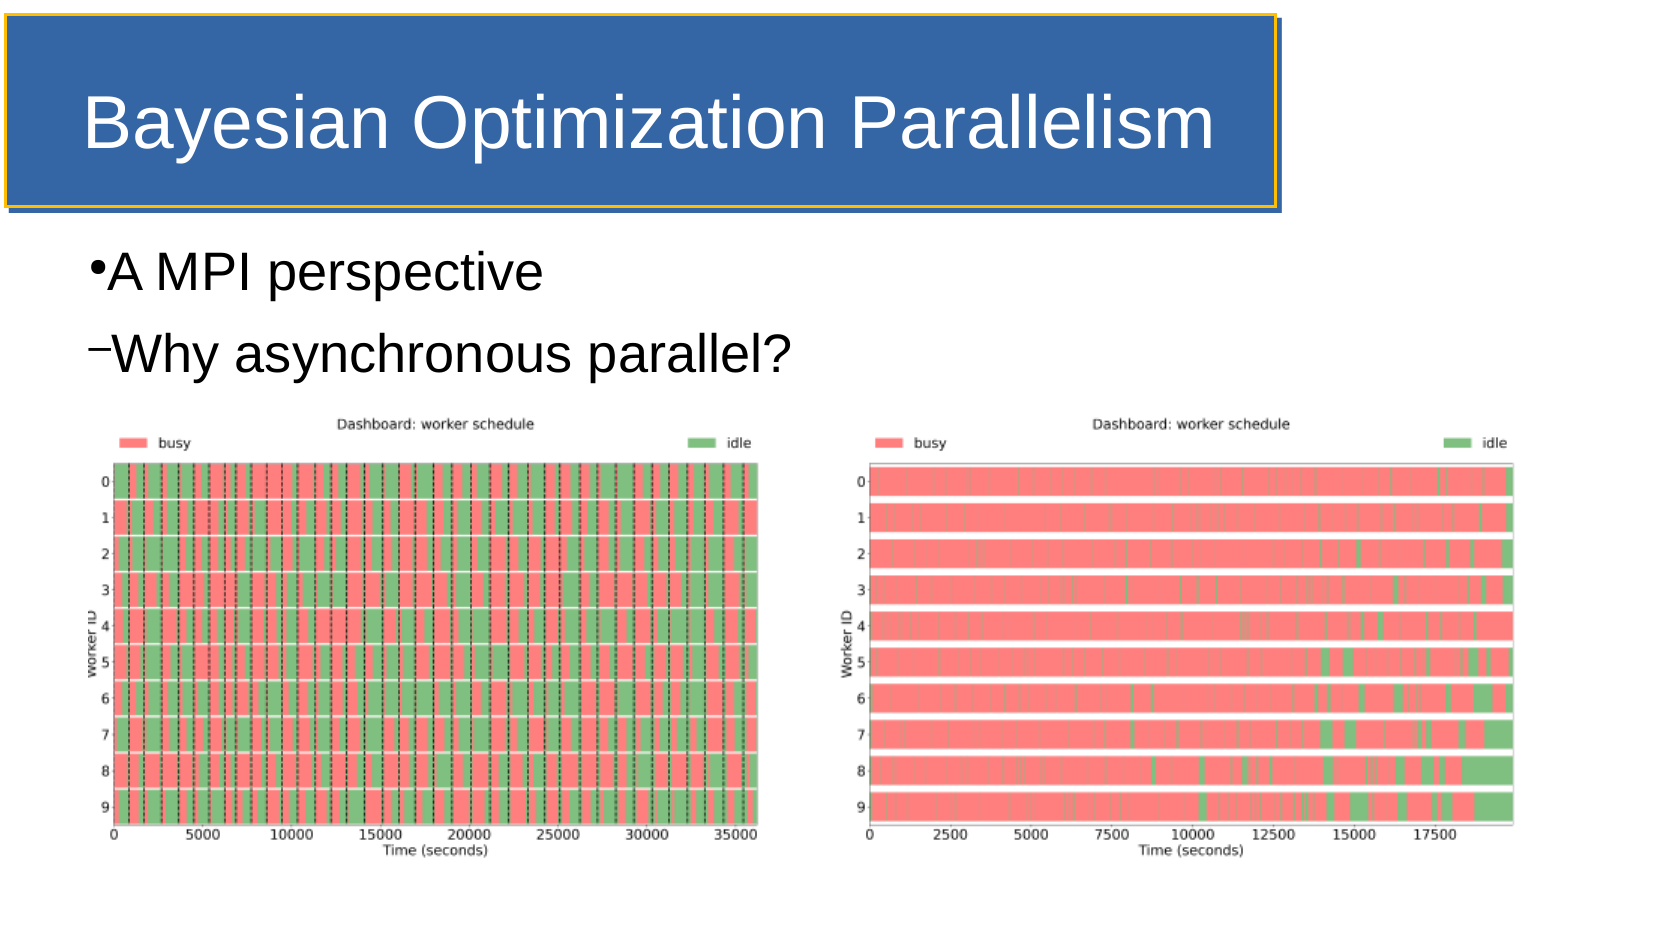

# Bayesian Optimization Parallelism
A MPI perspective
Why asynchronous parallel?